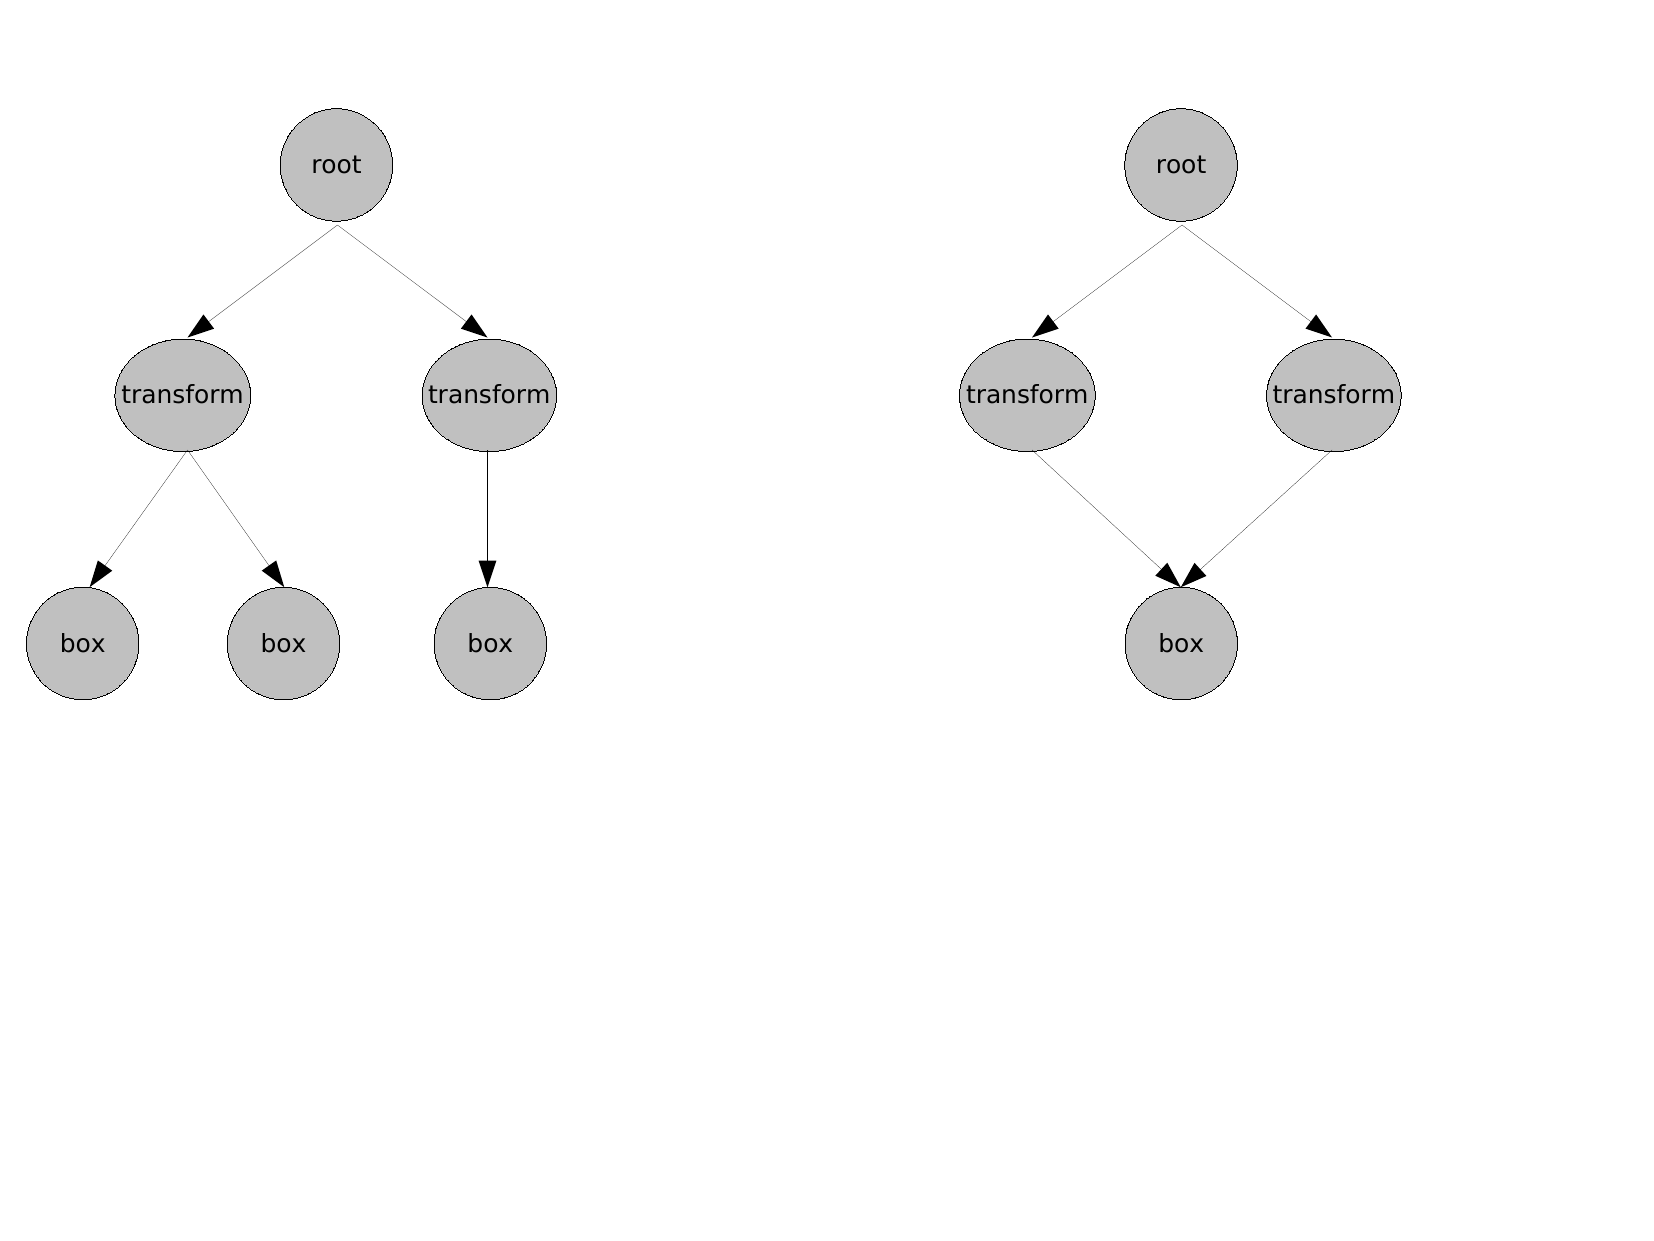

root
root
transform
transform
transform
transform
box
box
box
box